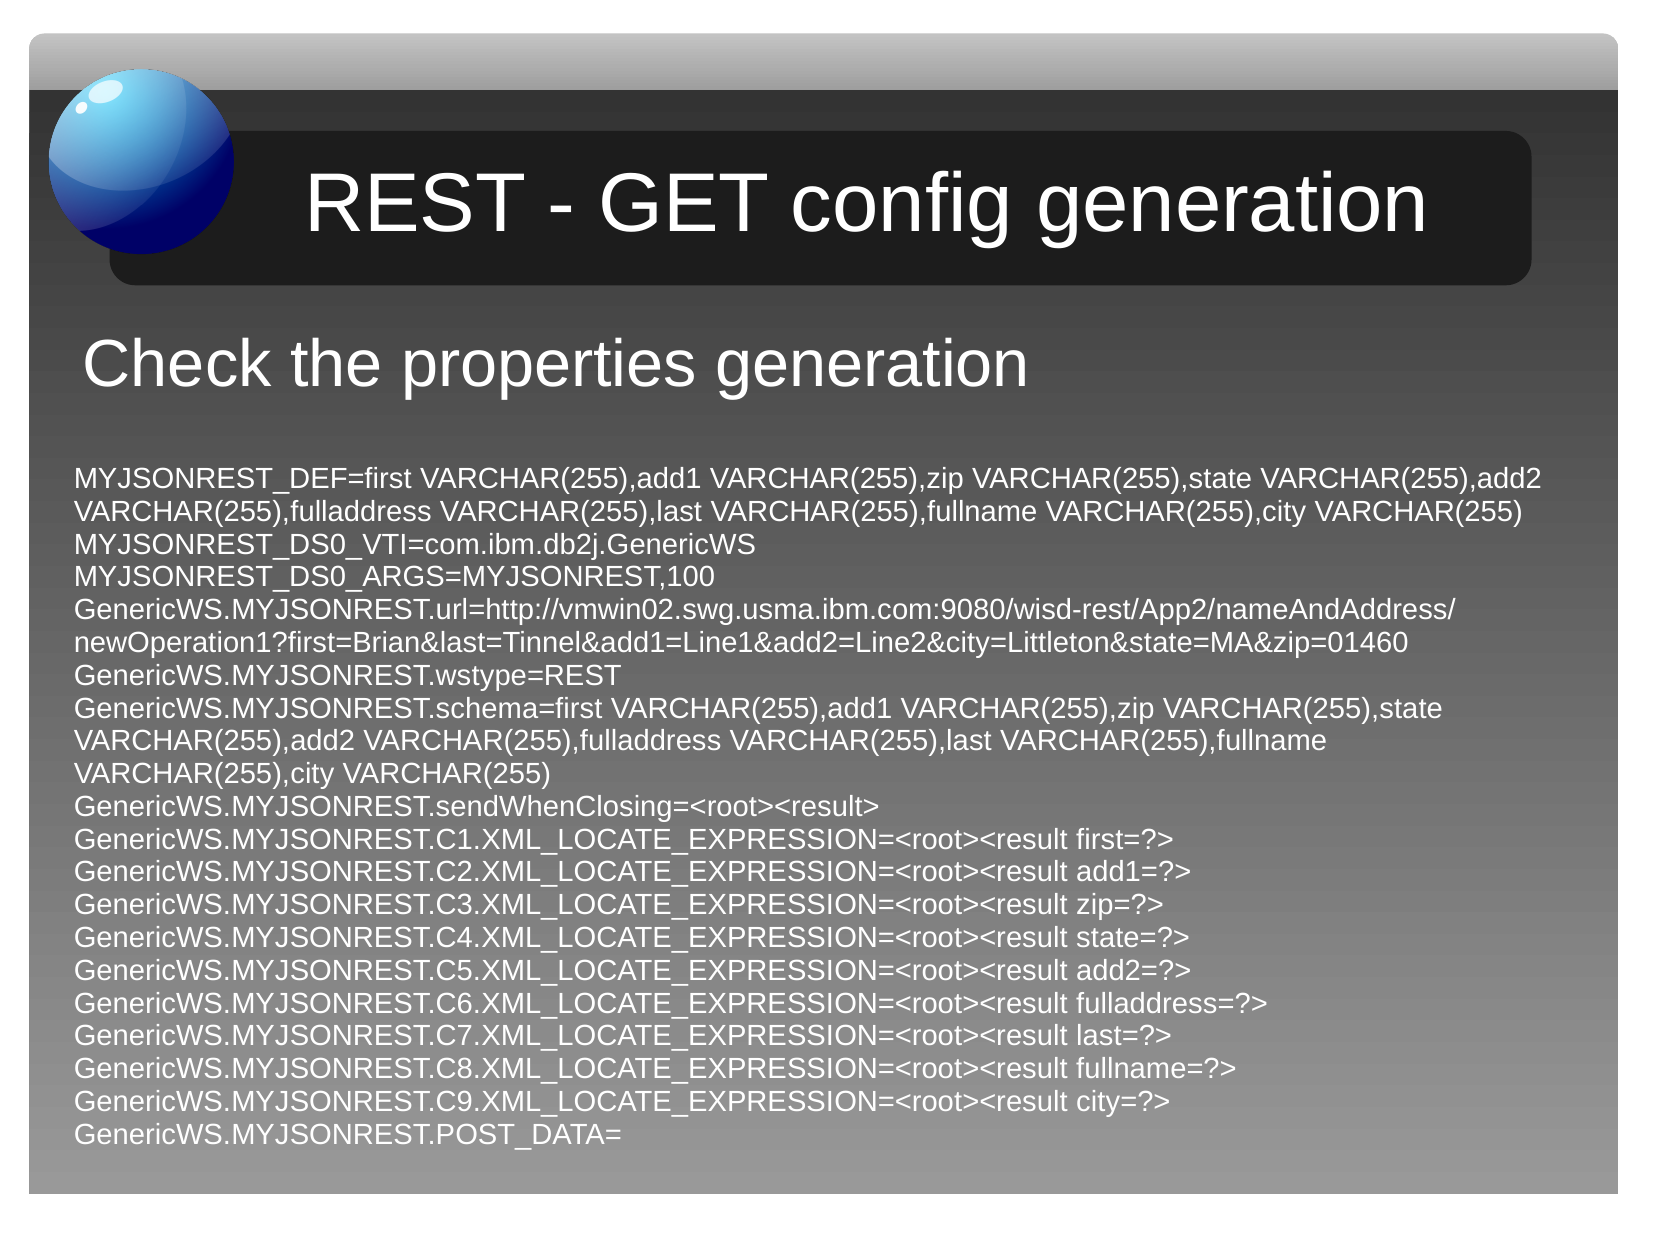

# REST - GET config generation
Check the properties generation
MYJSONREST_DEF=first VARCHAR(255),add1 VARCHAR(255),zip VARCHAR(255),state VARCHAR(255),add2 VARCHAR(255),fulladdress VARCHAR(255),last VARCHAR(255),fullname VARCHAR(255),city VARCHAR(255)
MYJSONREST_DS0_VTI=com.ibm.db2j.GenericWS
MYJSONREST_DS0_ARGS=MYJSONREST,100
GenericWS.MYJSONREST.url=http://vmwin02.swg.usma.ibm.com:9080/wisd-rest/App2/nameAndAddress/newOperation1?first=Brian&last=Tinnel&add1=Line1&add2=Line2&city=Littleton&state=MA&zip=01460
GenericWS.MYJSONREST.wstype=REST
GenericWS.MYJSONREST.schema=first VARCHAR(255),add1 VARCHAR(255),zip VARCHAR(255),state VARCHAR(255),add2 VARCHAR(255),fulladdress VARCHAR(255),last VARCHAR(255),fullname VARCHAR(255),city VARCHAR(255)
GenericWS.MYJSONREST.sendWhenClosing=<root><result>
GenericWS.MYJSONREST.C1.XML_LOCATE_EXPRESSION=<root><result first=?>
GenericWS.MYJSONREST.C2.XML_LOCATE_EXPRESSION=<root><result add1=?>
GenericWS.MYJSONREST.C3.XML_LOCATE_EXPRESSION=<root><result zip=?>
GenericWS.MYJSONREST.C4.XML_LOCATE_EXPRESSION=<root><result state=?>
GenericWS.MYJSONREST.C5.XML_LOCATE_EXPRESSION=<root><result add2=?>
GenericWS.MYJSONREST.C6.XML_LOCATE_EXPRESSION=<root><result fulladdress=?>
GenericWS.MYJSONREST.C7.XML_LOCATE_EXPRESSION=<root><result last=?>
GenericWS.MYJSONREST.C8.XML_LOCATE_EXPRESSION=<root><result fullname=?>
GenericWS.MYJSONREST.C9.XML_LOCATE_EXPRESSION=<root><result city=?>
GenericWS.MYJSONREST.POST_DATA=